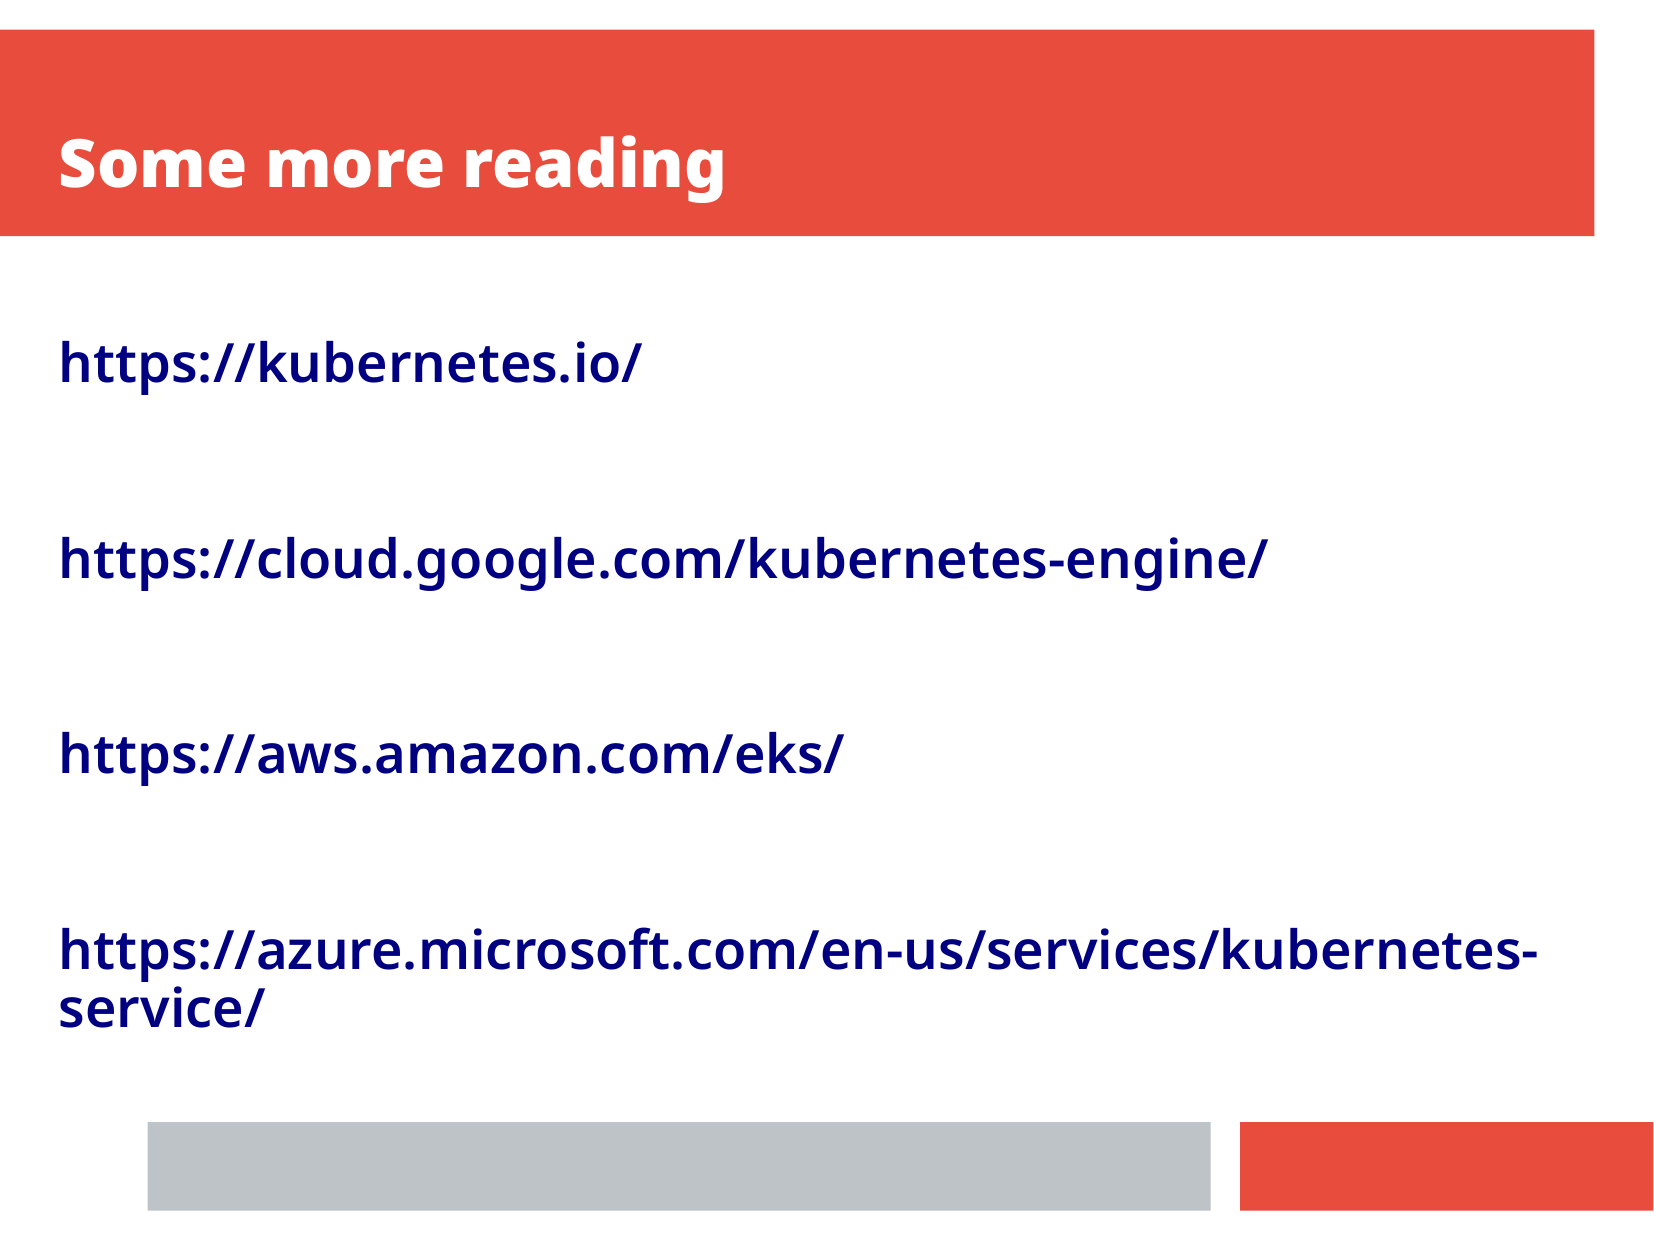

# Some more reading
https://kubernetes.io/
https://cloud.google.com/kubernetes-engine/
https://aws.amazon.com/eks/
https://azure.microsoft.com/en-us/services/kubernetes-service/